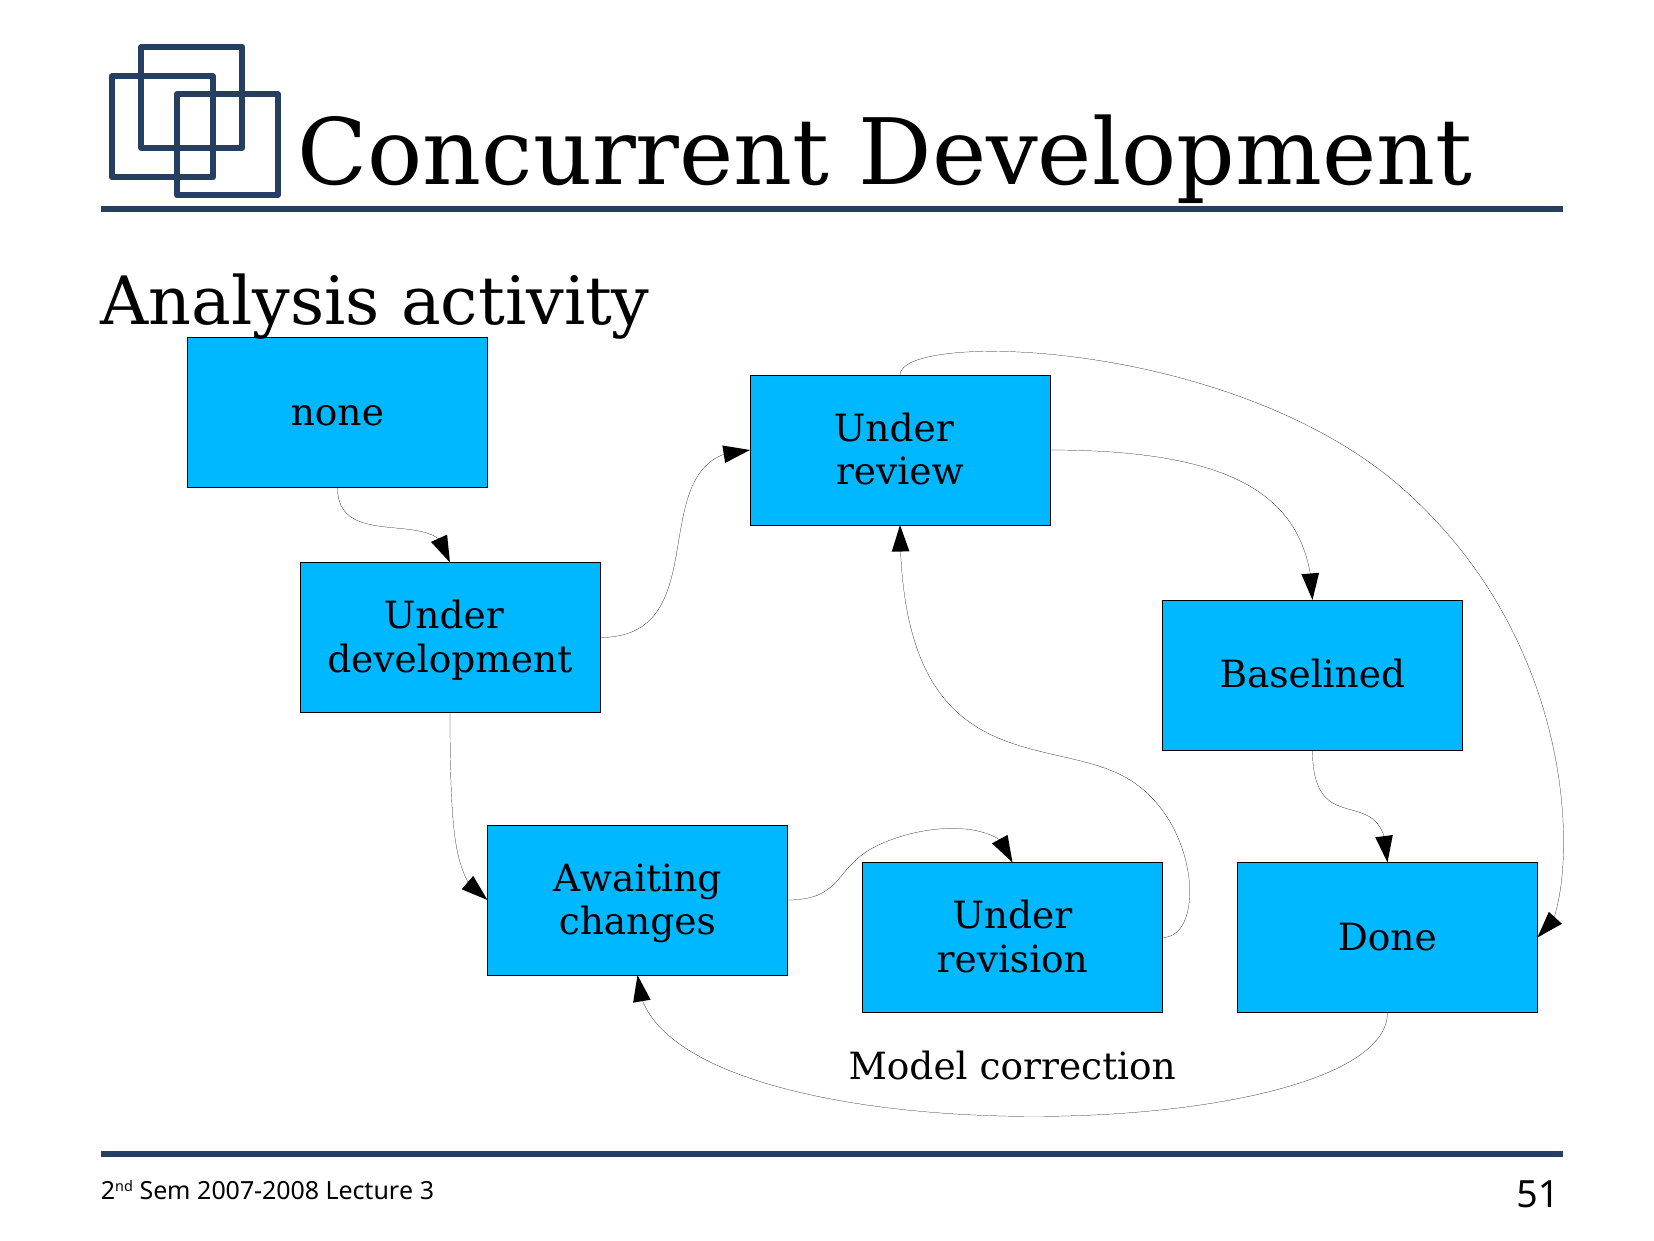

# Concurrent Development
Analysis activity
none
Under
review
Under
development
Baselined
Awaiting
changes
Under
revision
Done